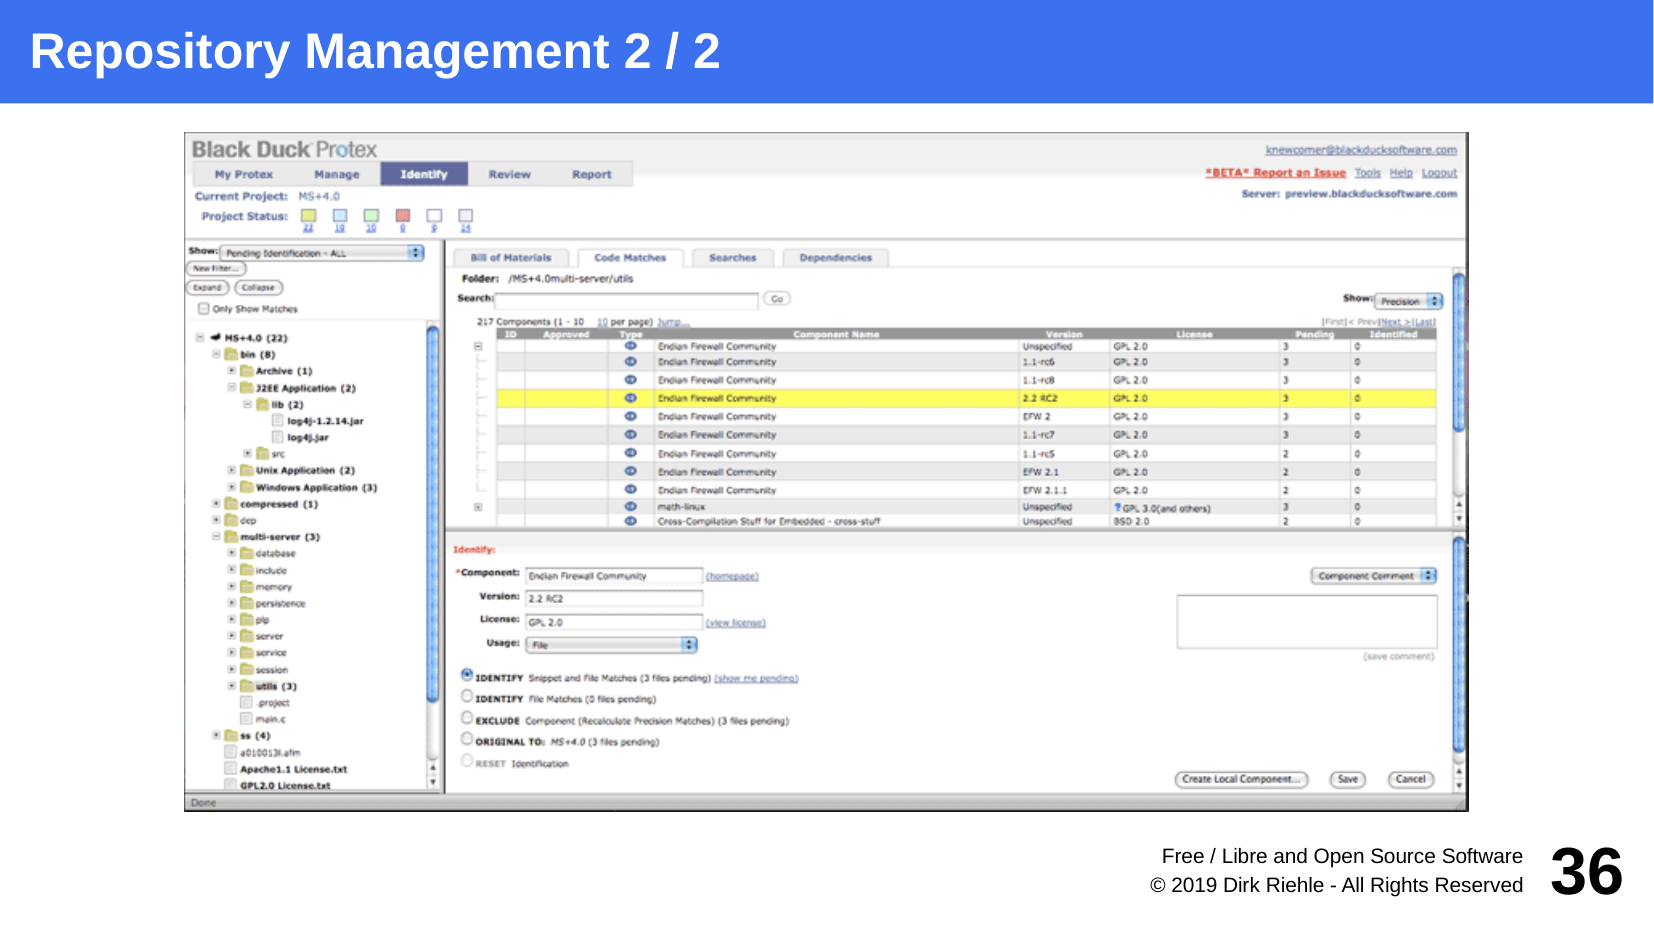

# Repository Management 2 / 2
Free / Libre and Open Source Software
36
© 2019 Dirk Riehle - All Rights Reserved